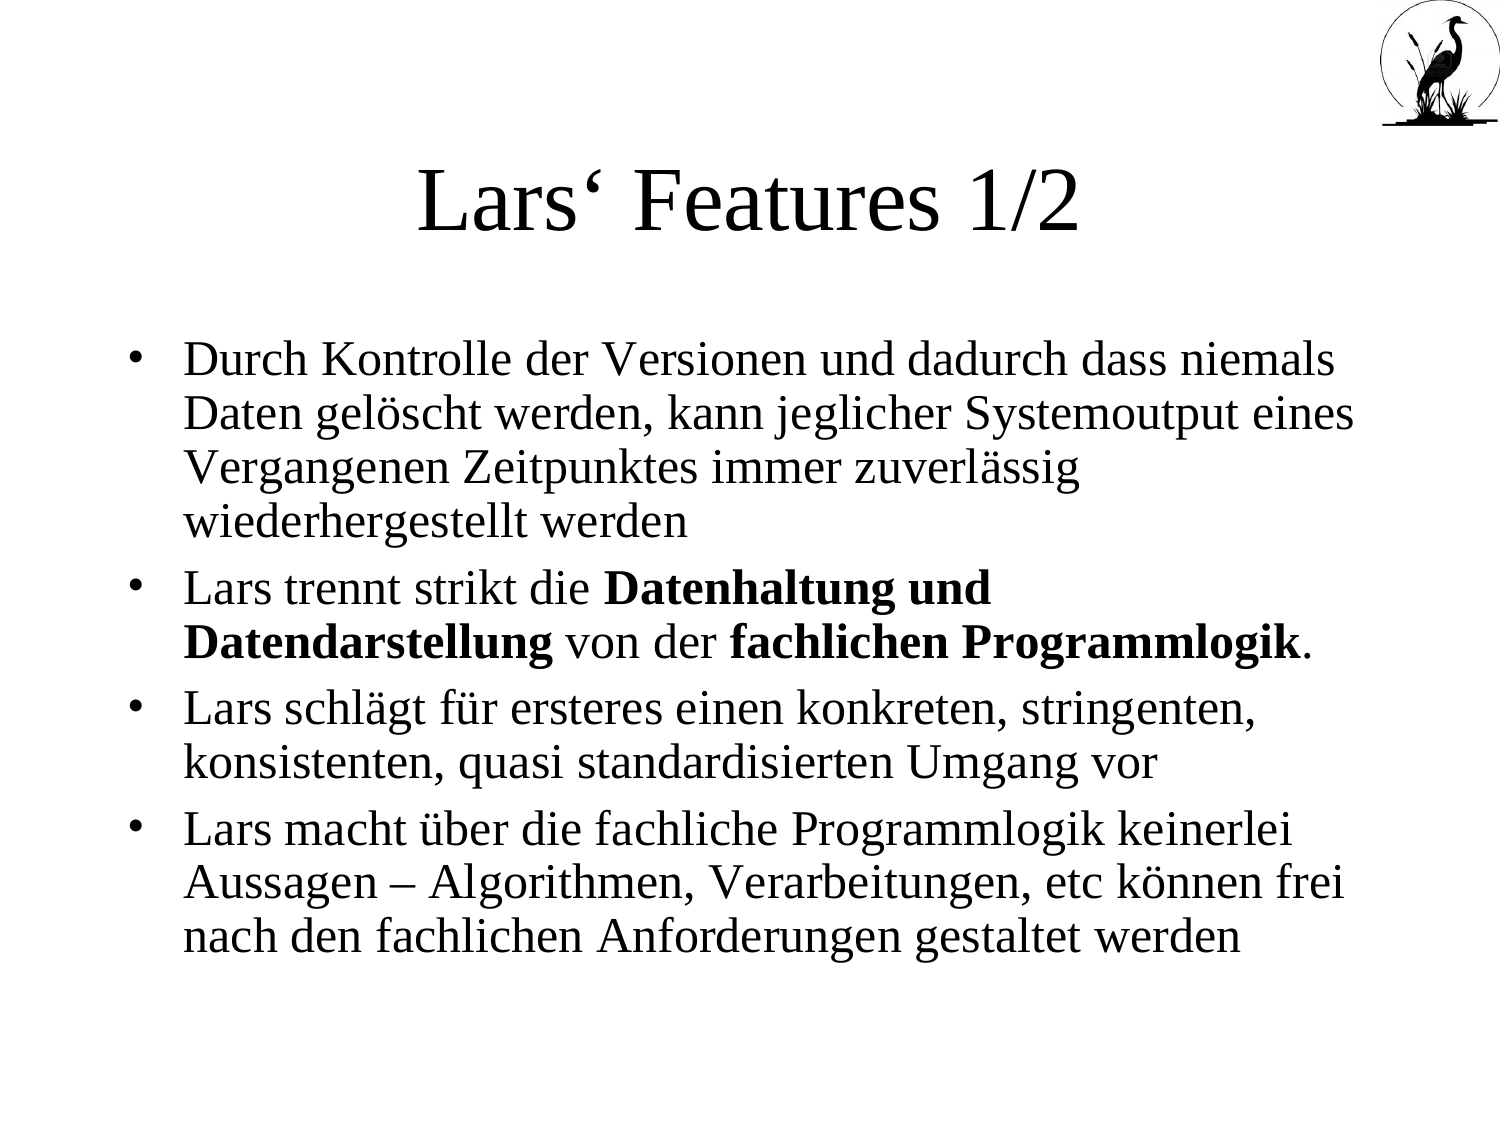

# Lars‘ Features 1/2
Durch Kontrolle der Versionen und dadurch dass niemals Daten gelöscht werden, kann jeglicher Systemoutput eines Vergangenen Zeitpunktes immer zuverlässig wiederhergestellt werden
Lars trennt strikt die Datenhaltung und Datendarstellung von der fachlichen Programmlogik.
Lars schlägt für ersteres einen konkreten, stringenten, konsistenten, quasi standardisierten Umgang vor
Lars macht über die fachliche Programmlogik keinerlei Aussagen – Algorithmen, Verarbeitungen, etc können frei nach den fachlichen Anforderungen gestaltet werden